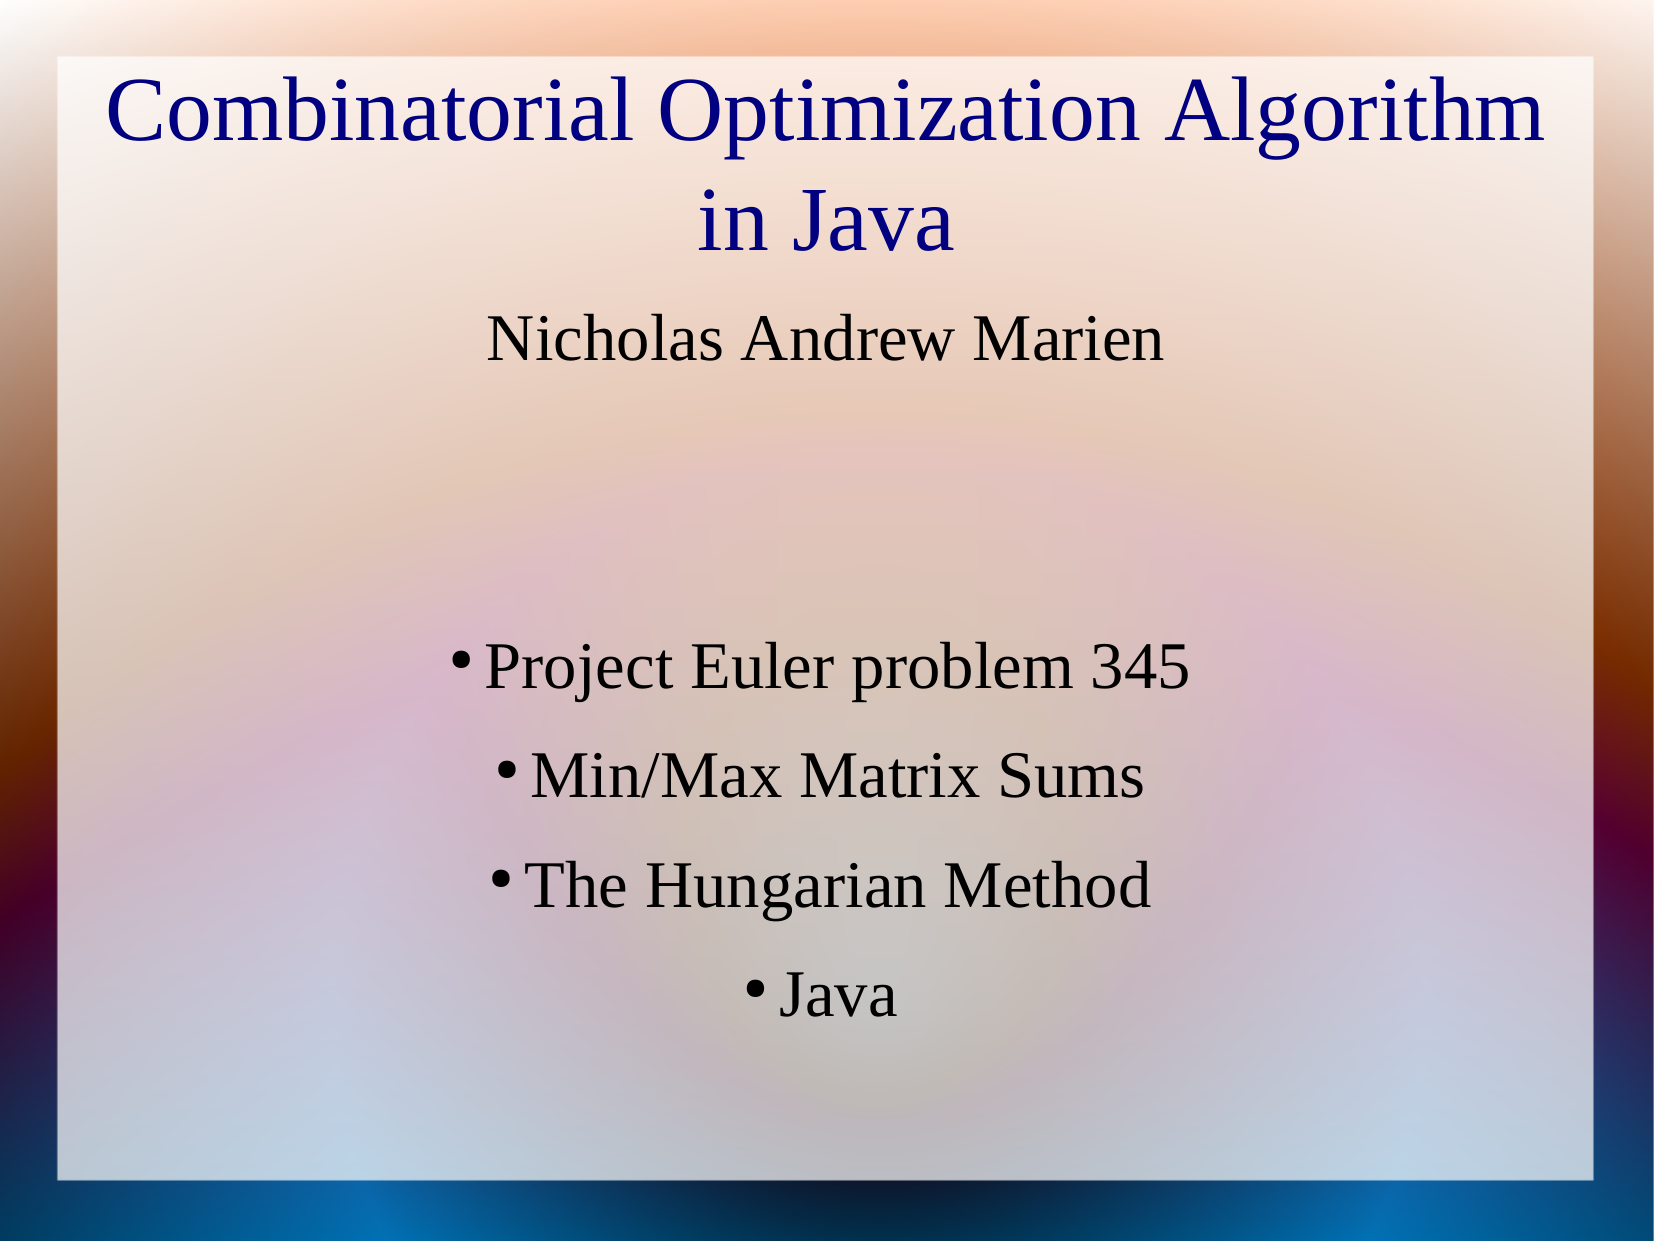

# Combinatorial Optimization Algorithm in Java
Nicholas Andrew Marien
Project Euler problem 345
Min/Max Matrix Sums
The Hungarian Method
Java